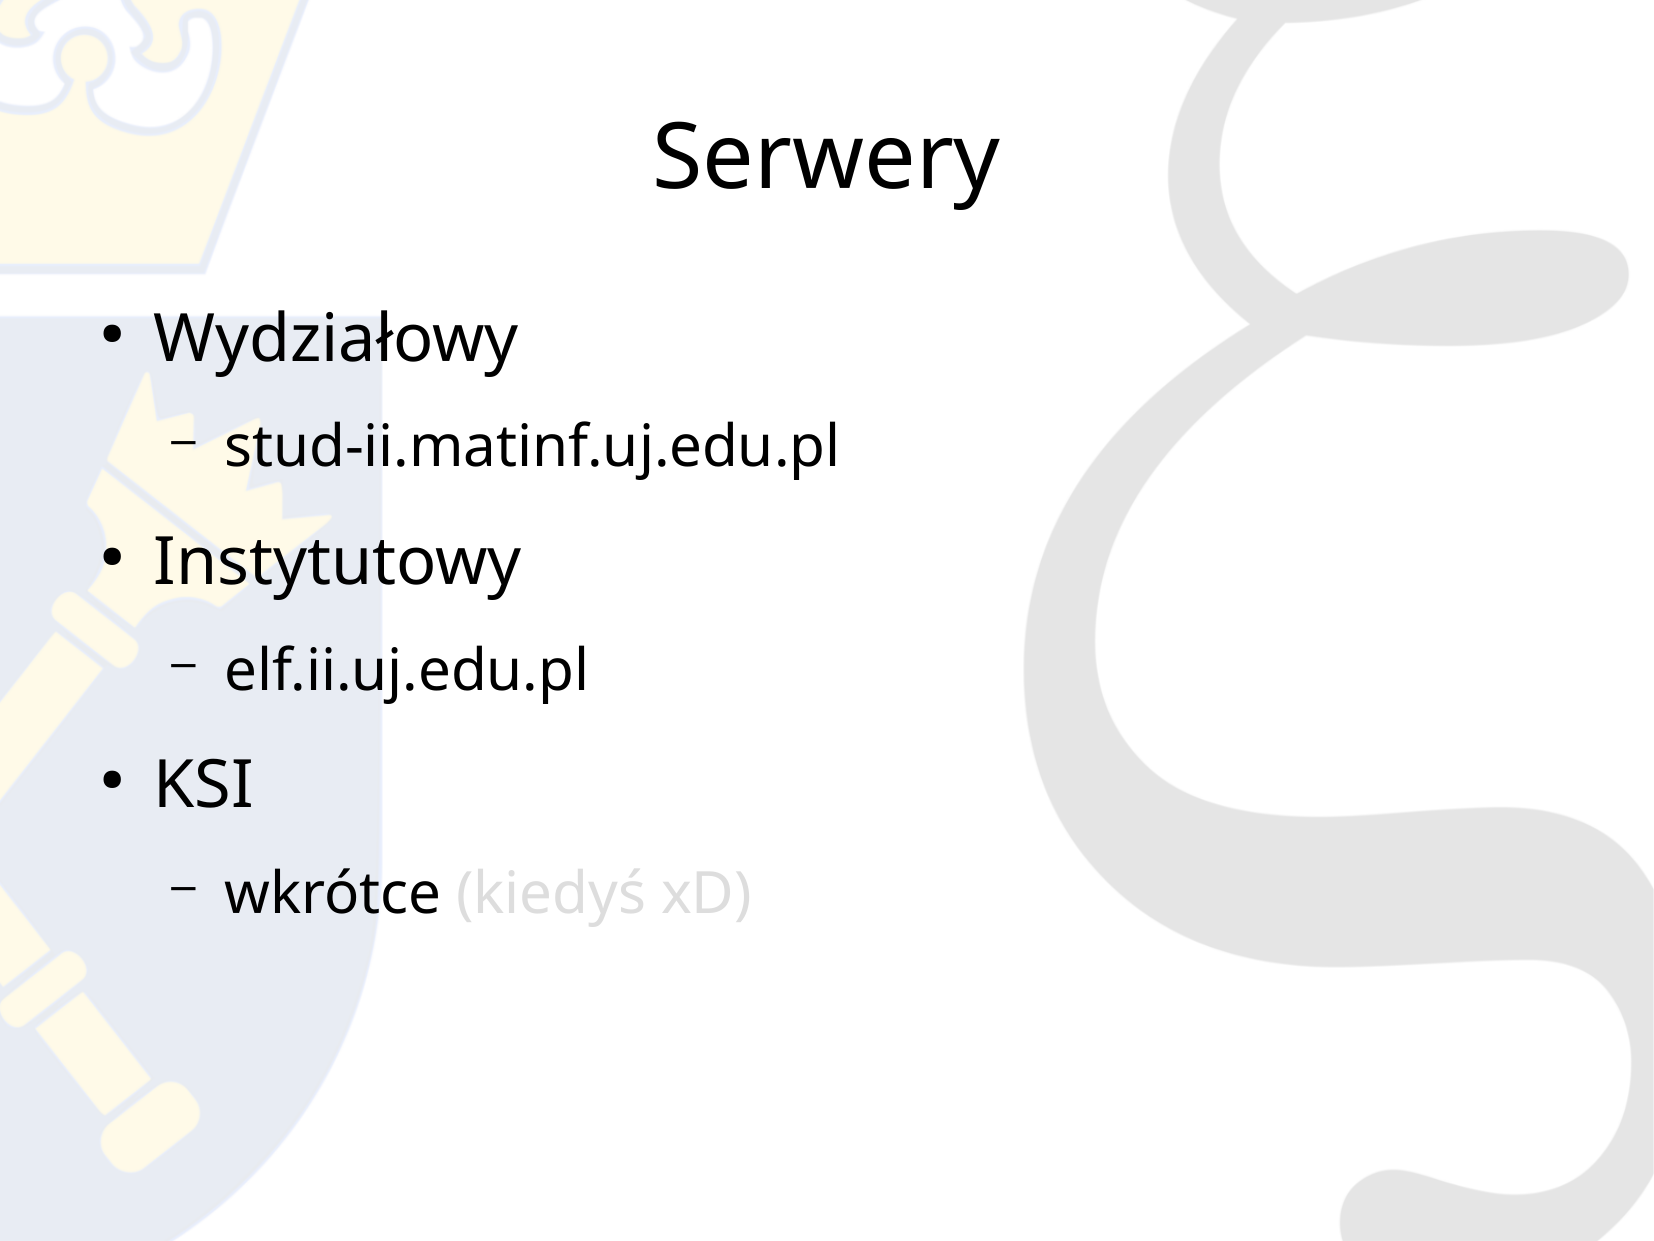

# Serwery
Wydziałowy
stud-ii.matinf.uj.edu.pl
Instytutowy
elf.ii.uj.edu.pl
KSI
wkrótce (kiedyś xD)